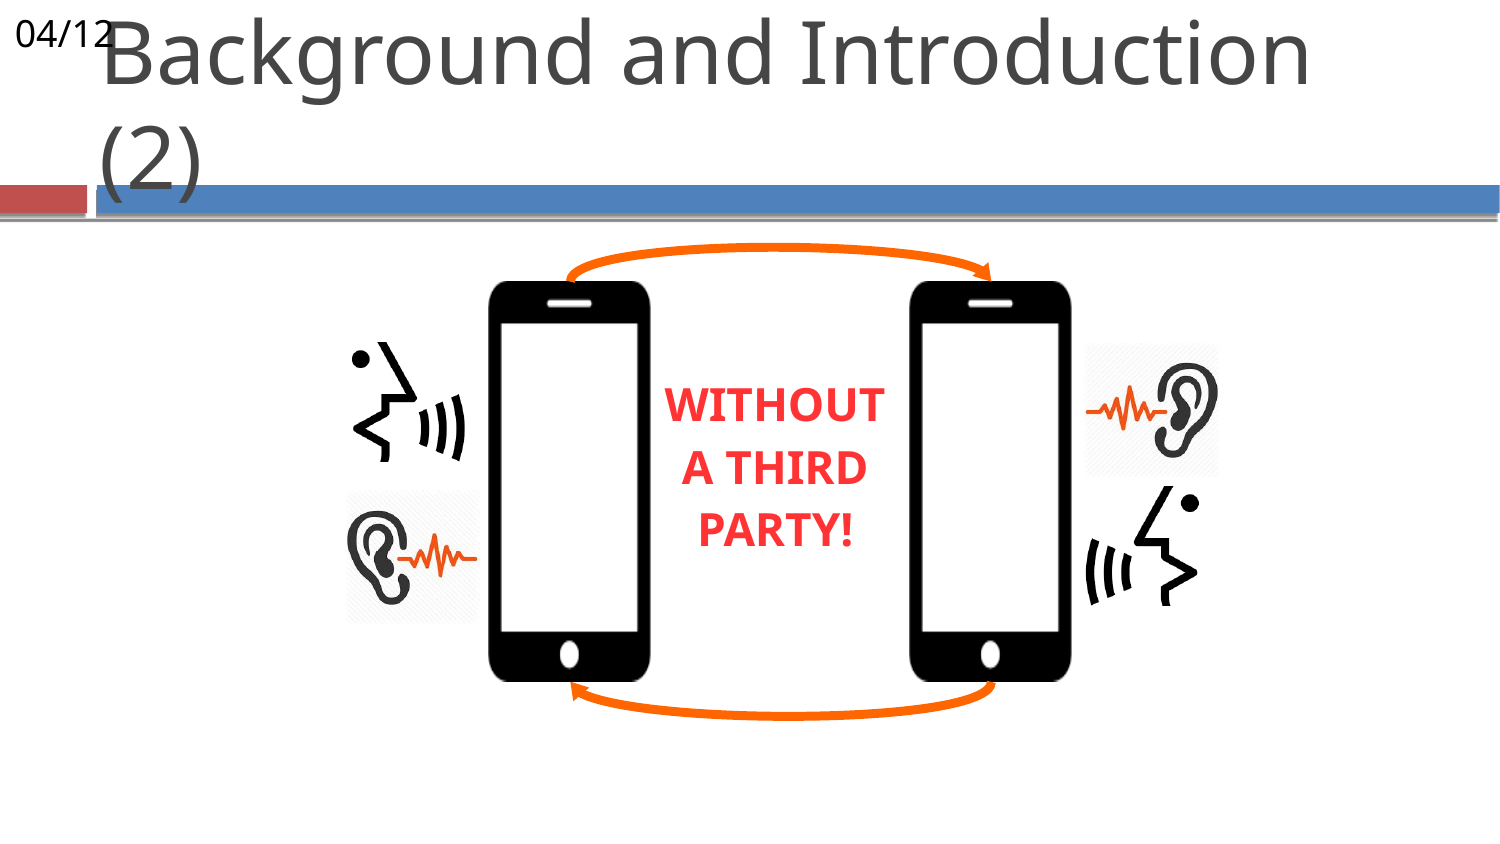

04/12
Background and Introduction (2)
WITHOUT A THIRD PARTY!